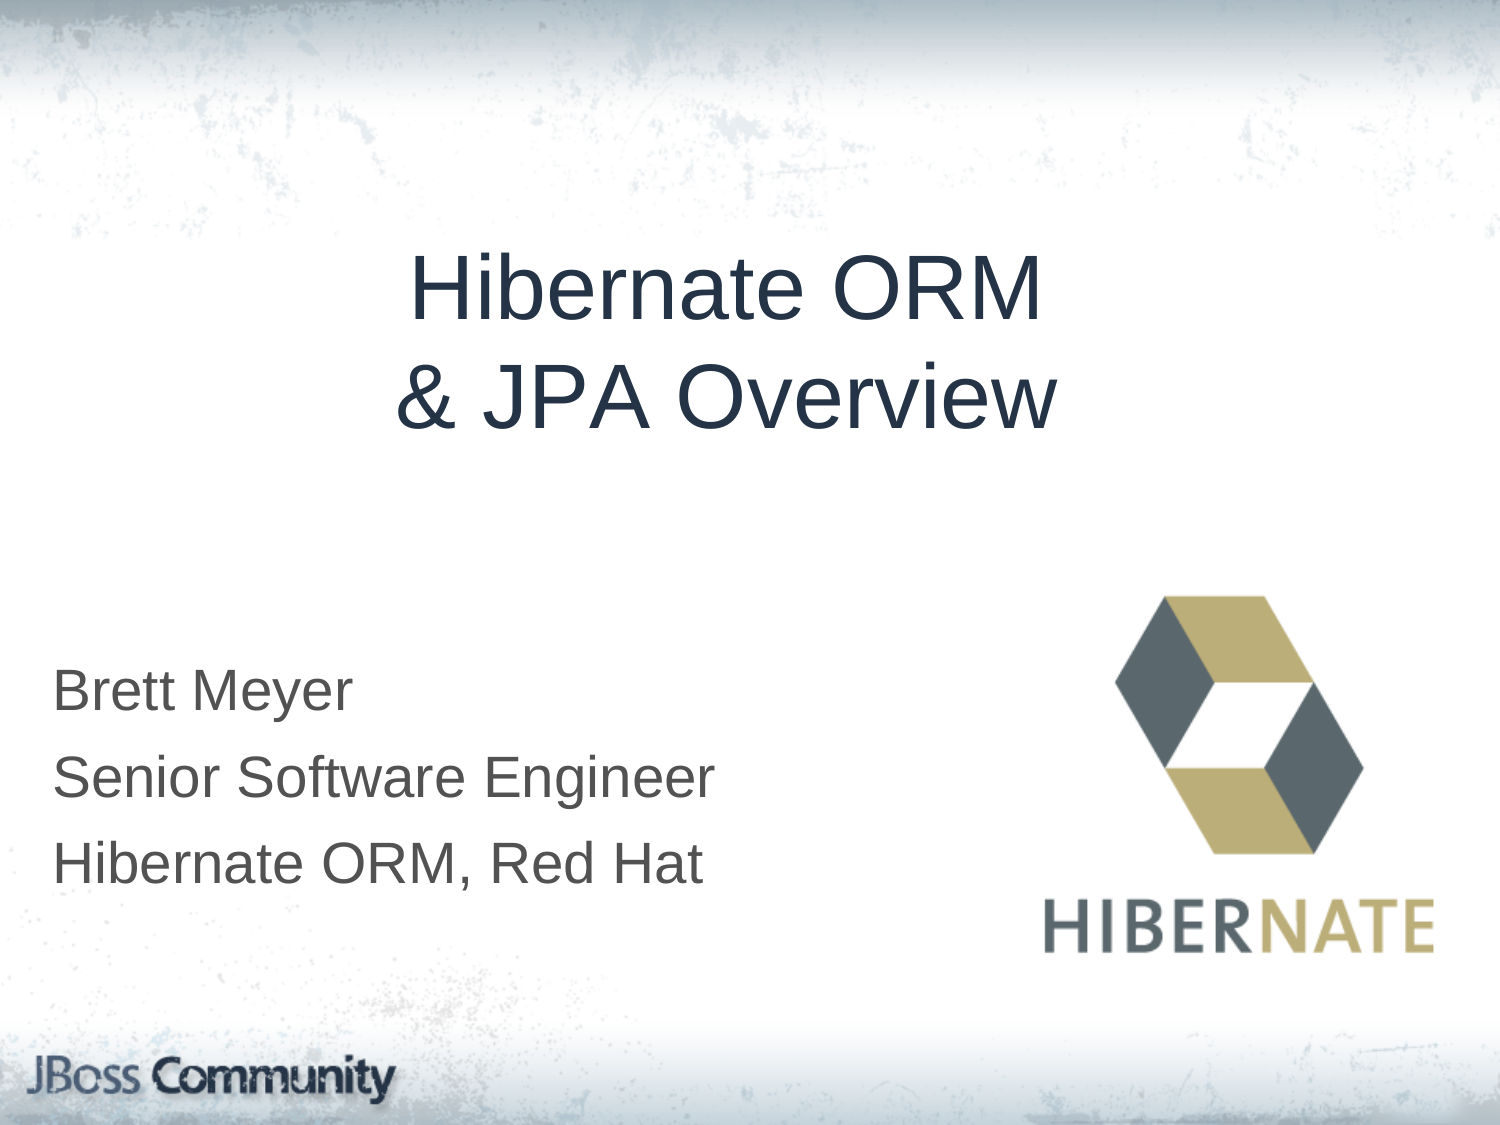

# Hibernate ORM & JPA Overview
Brett Meyer
Senior Software Engineer
Hibernate ORM, Red Hat